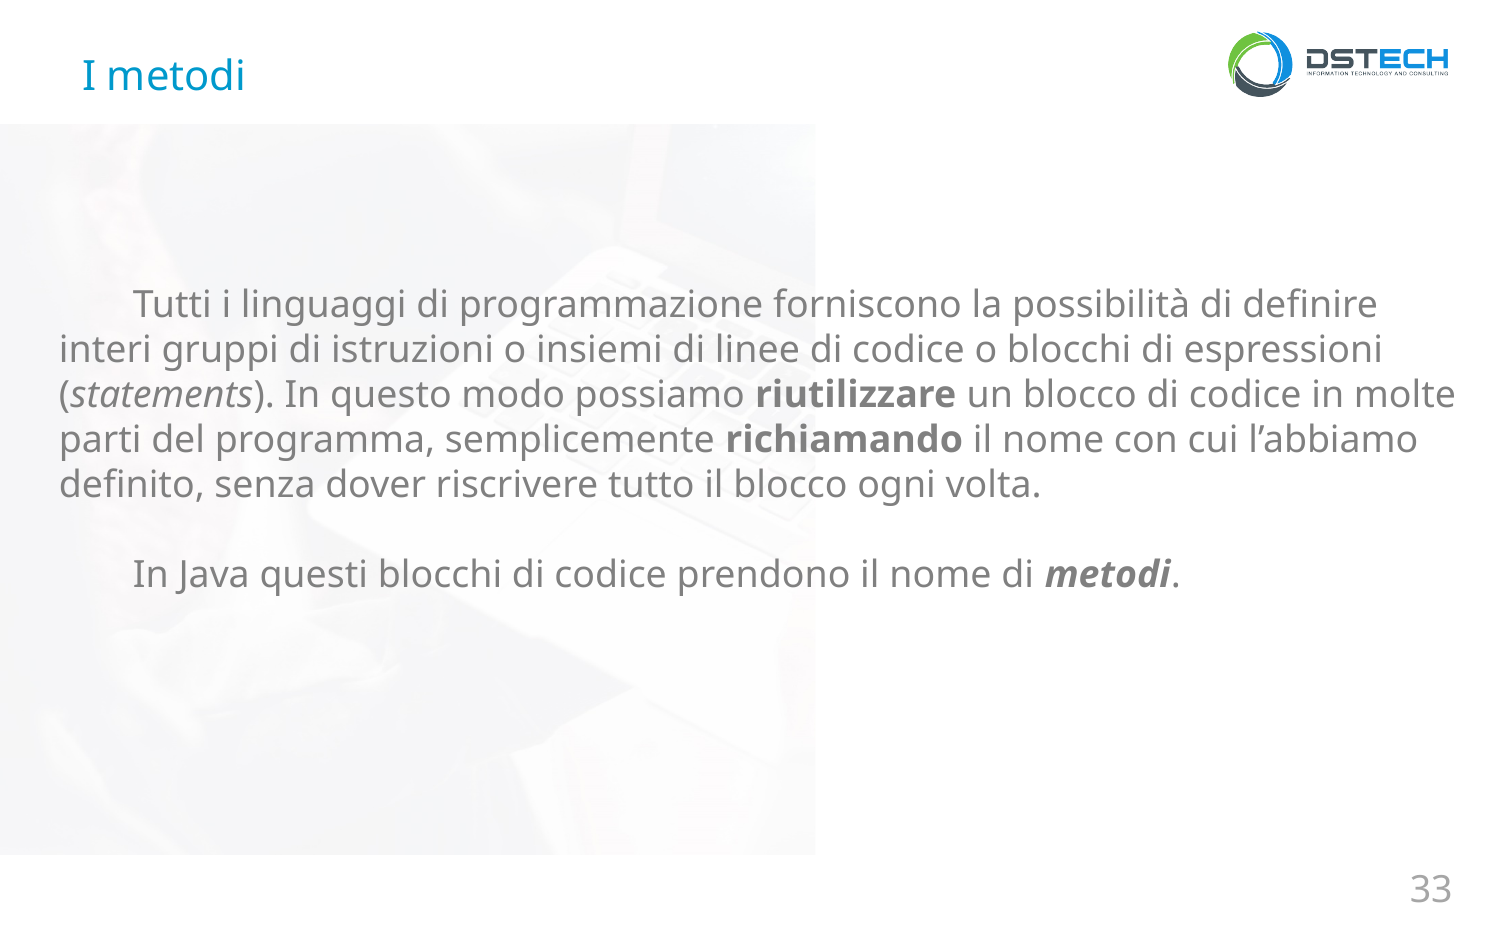

I metodi
	Tutti i linguaggi di programmazione forniscono la possibilità di definire interi gruppi di istruzioni o insiemi di linee di codice o blocchi di espressioni (statements). In questo modo possiamo riutilizzare un blocco di codice in molte parti del programma, semplicemente richiamando il nome con cui l’abbiamo definito, senza dover riscrivere tutto il blocco ogni volta.
	In Java questi blocchi di codice prendono il nome di metodi.
33